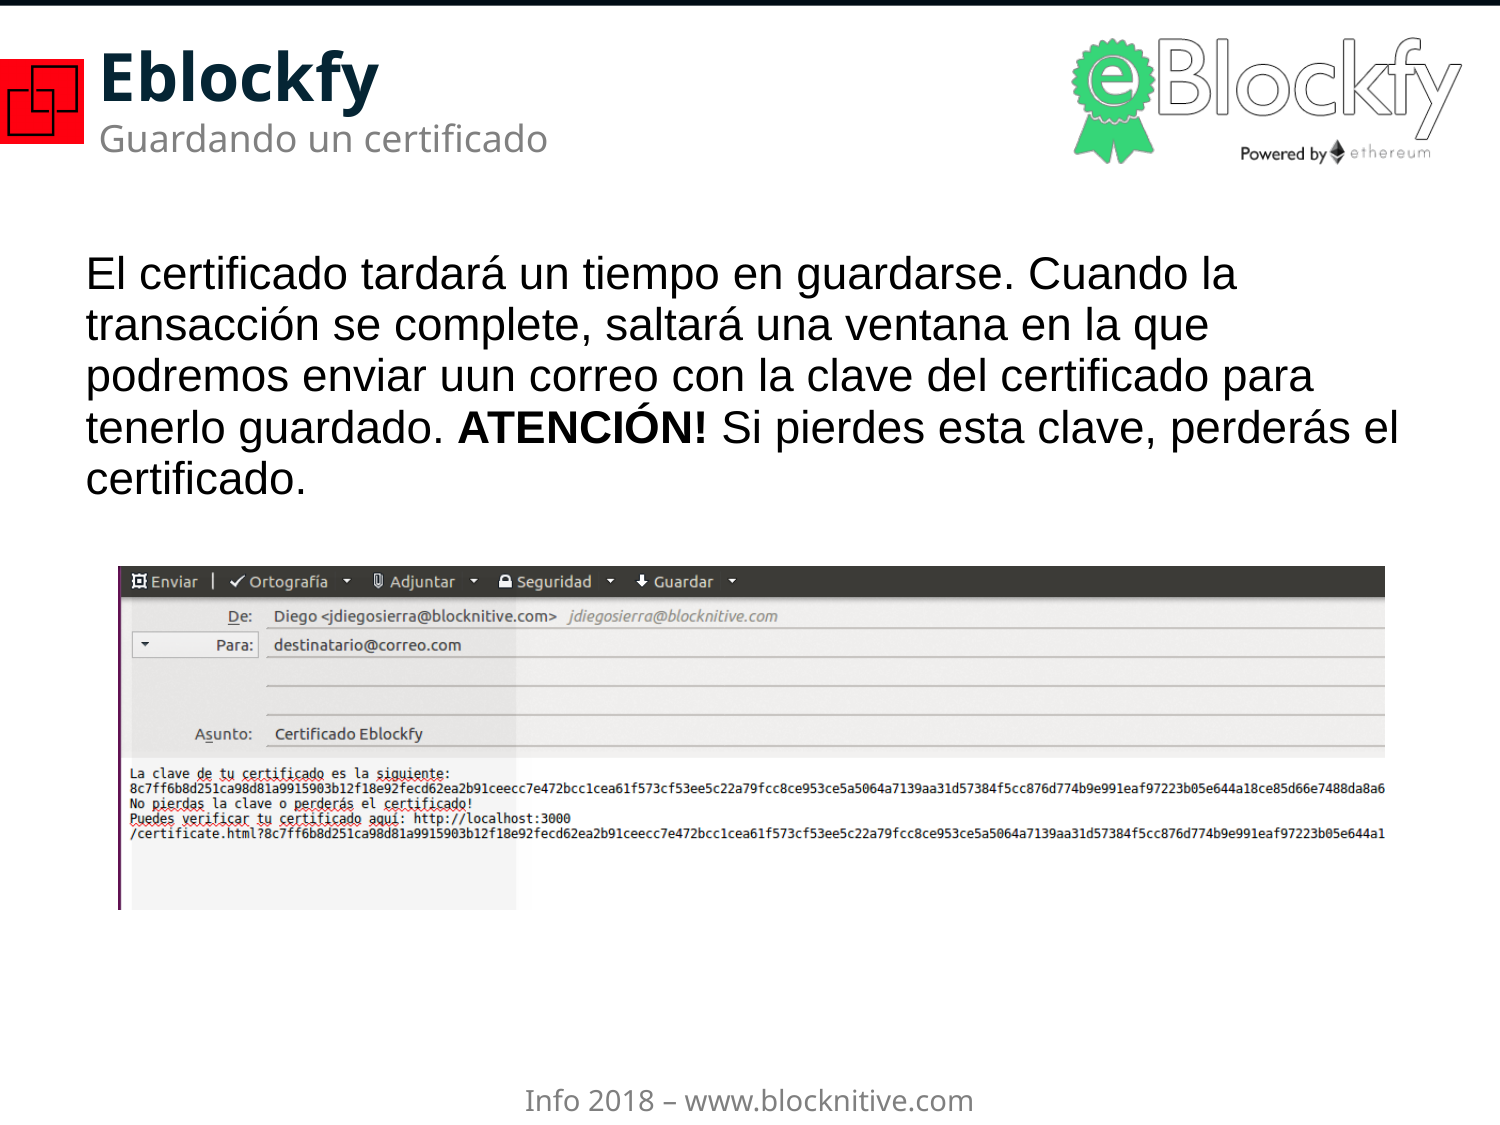

Eblockfy
Guardando un certificado
El certificado tardará un tiempo en guardarse. Cuando la transacción se complete, saltará una ventana en la que podremos enviar uun correo con la clave del certificado para tenerlo guardado. ATENCIÓN! Si pierdes esta clave, perderás el certificado.